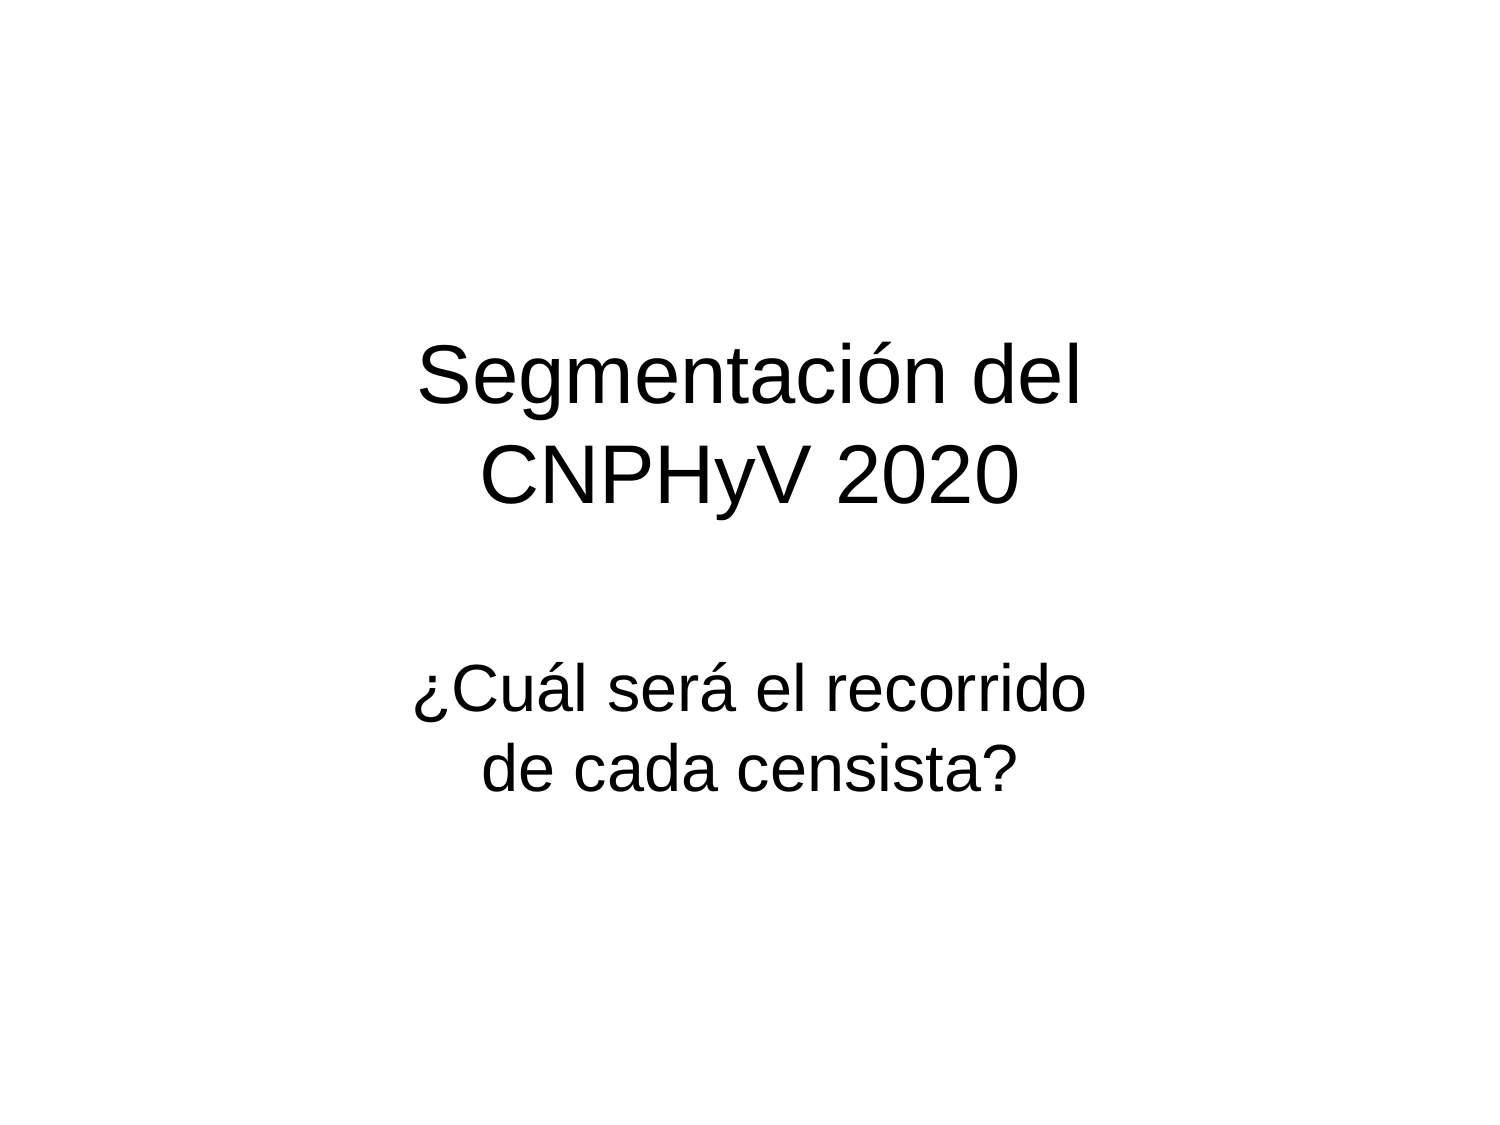

# Segmentación del CNPHyV 2020
¿Cuál será el recorrido
de cada censista?